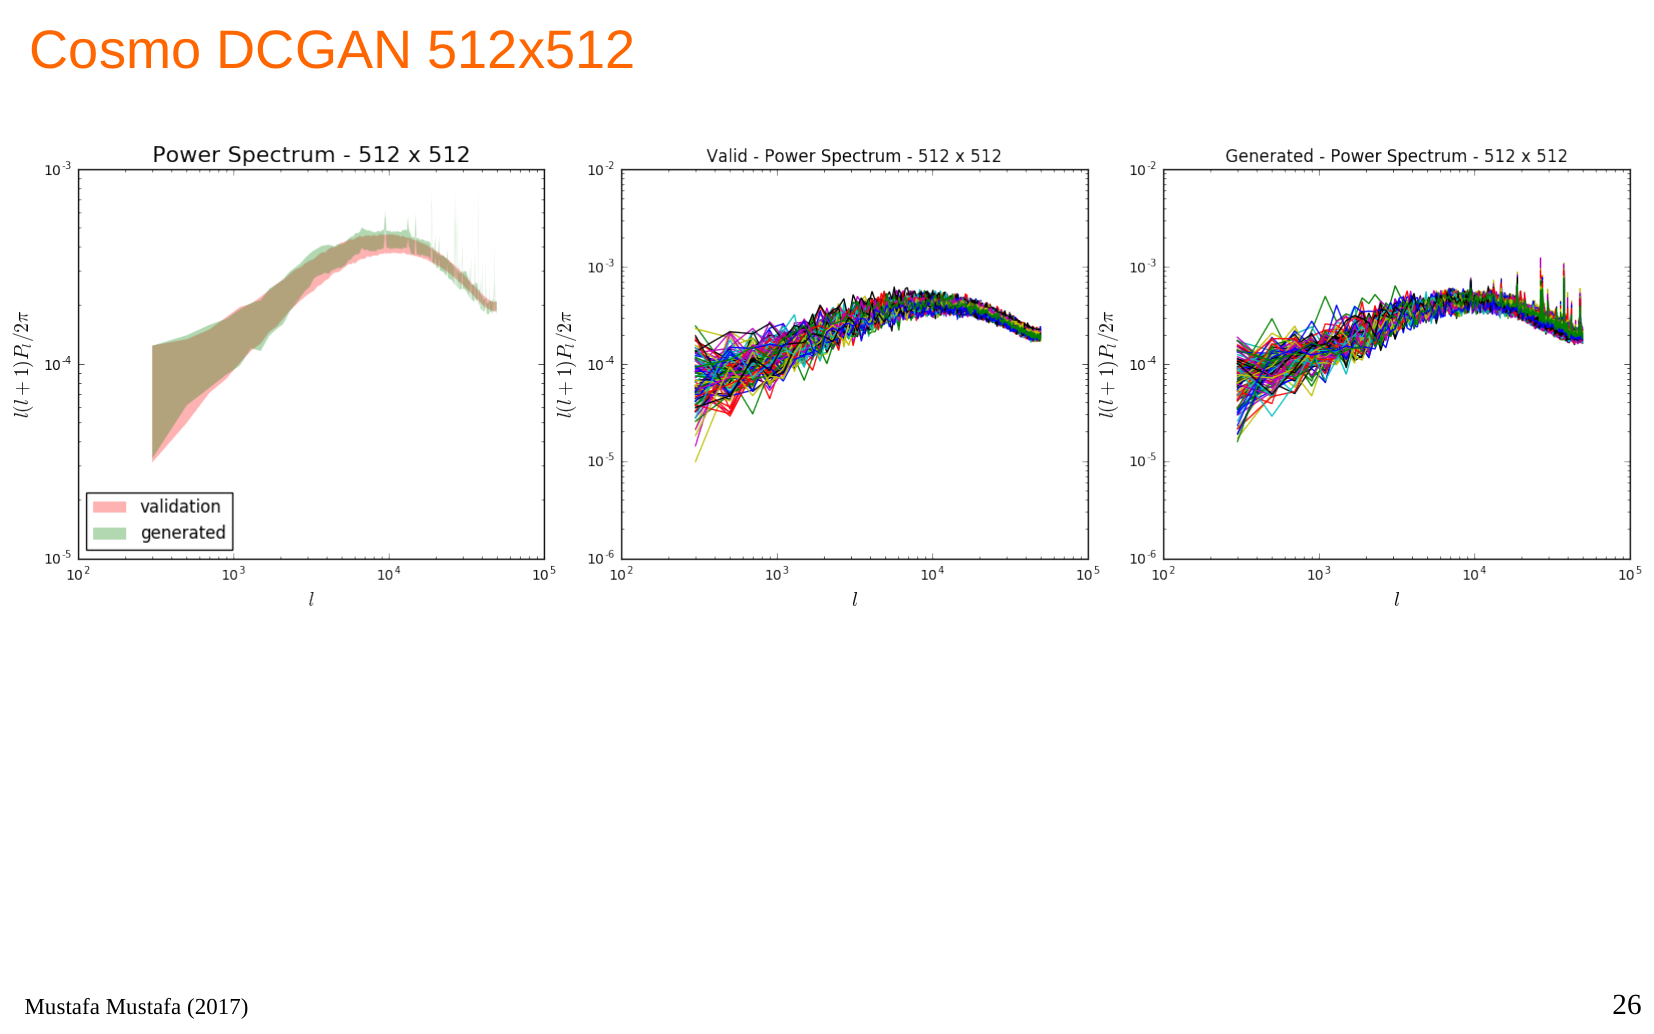

# Cosmo DCGAN 512x512
26
Mustafa Mustafa (2017)